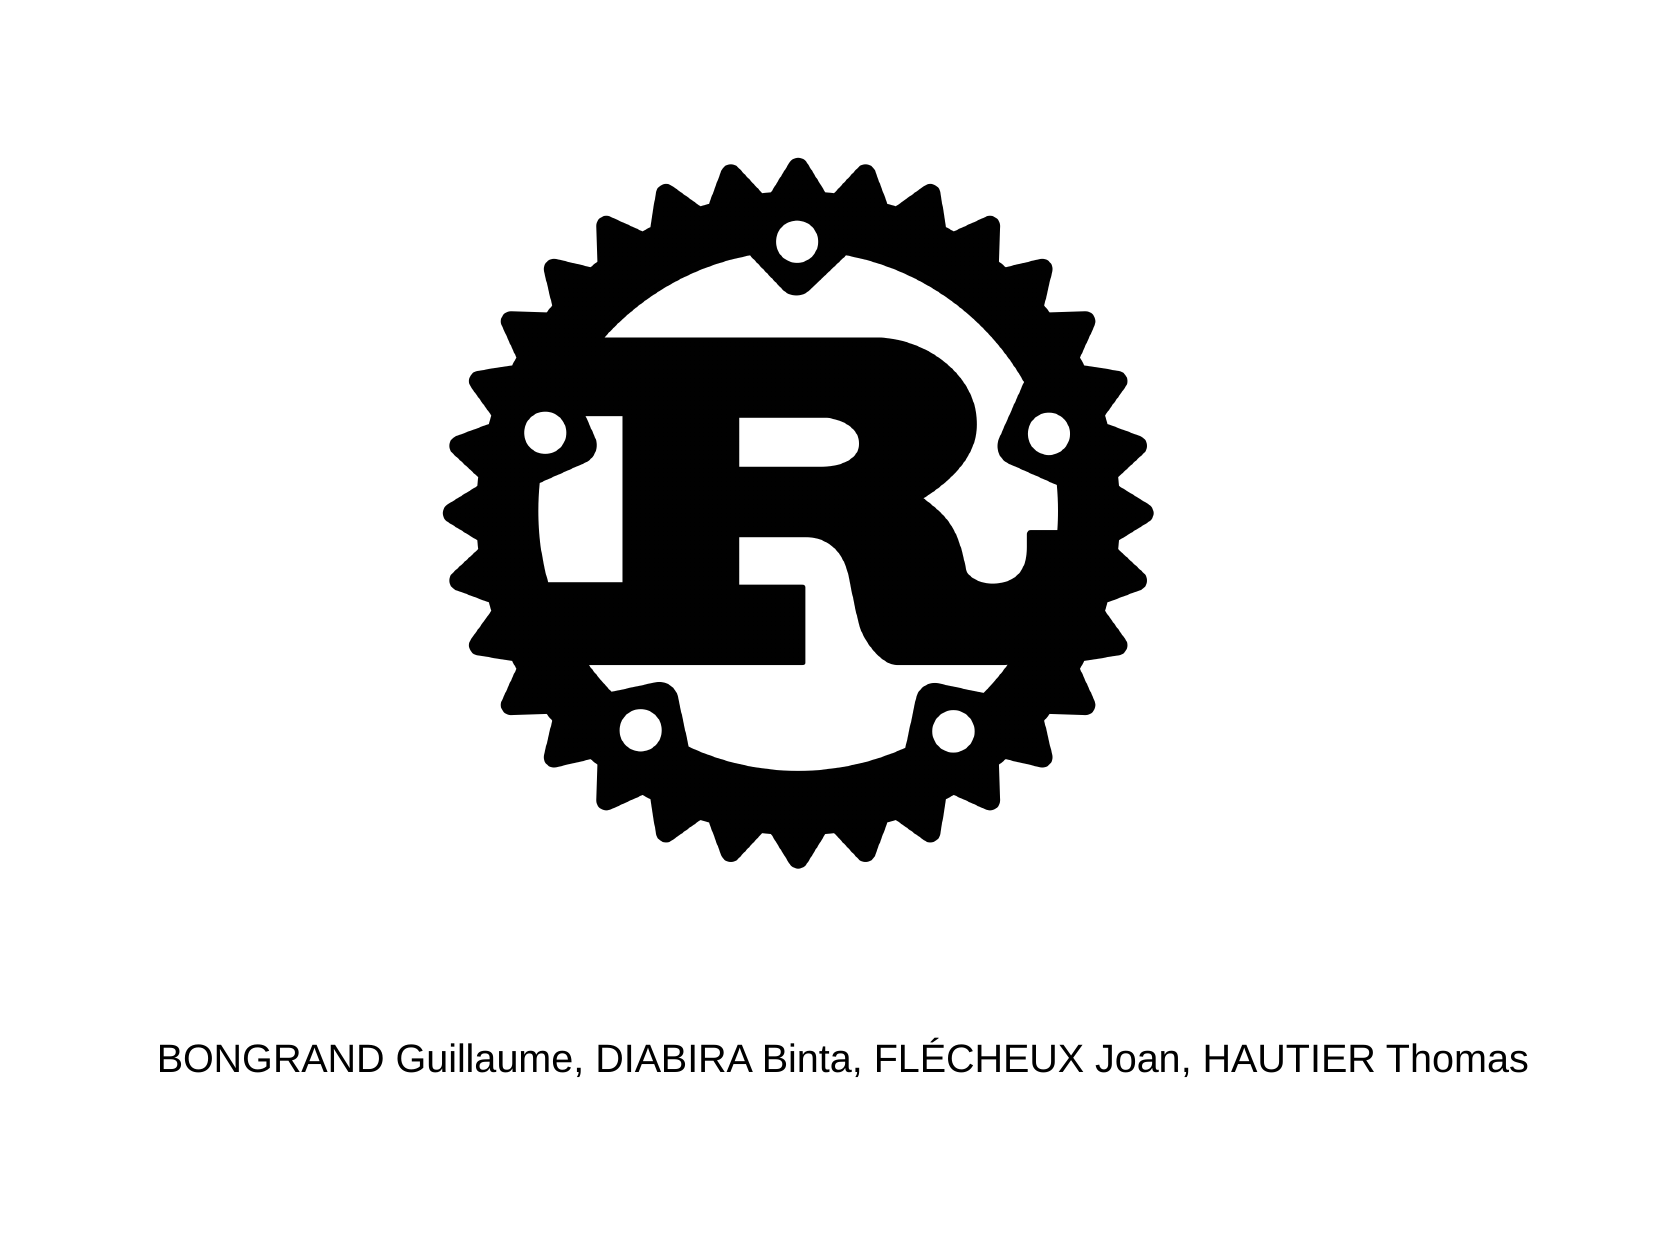

# BONGRAND Guillaume, DIABIRA Binta, FLÉCHEUX Joan, HAUTIER Thomas